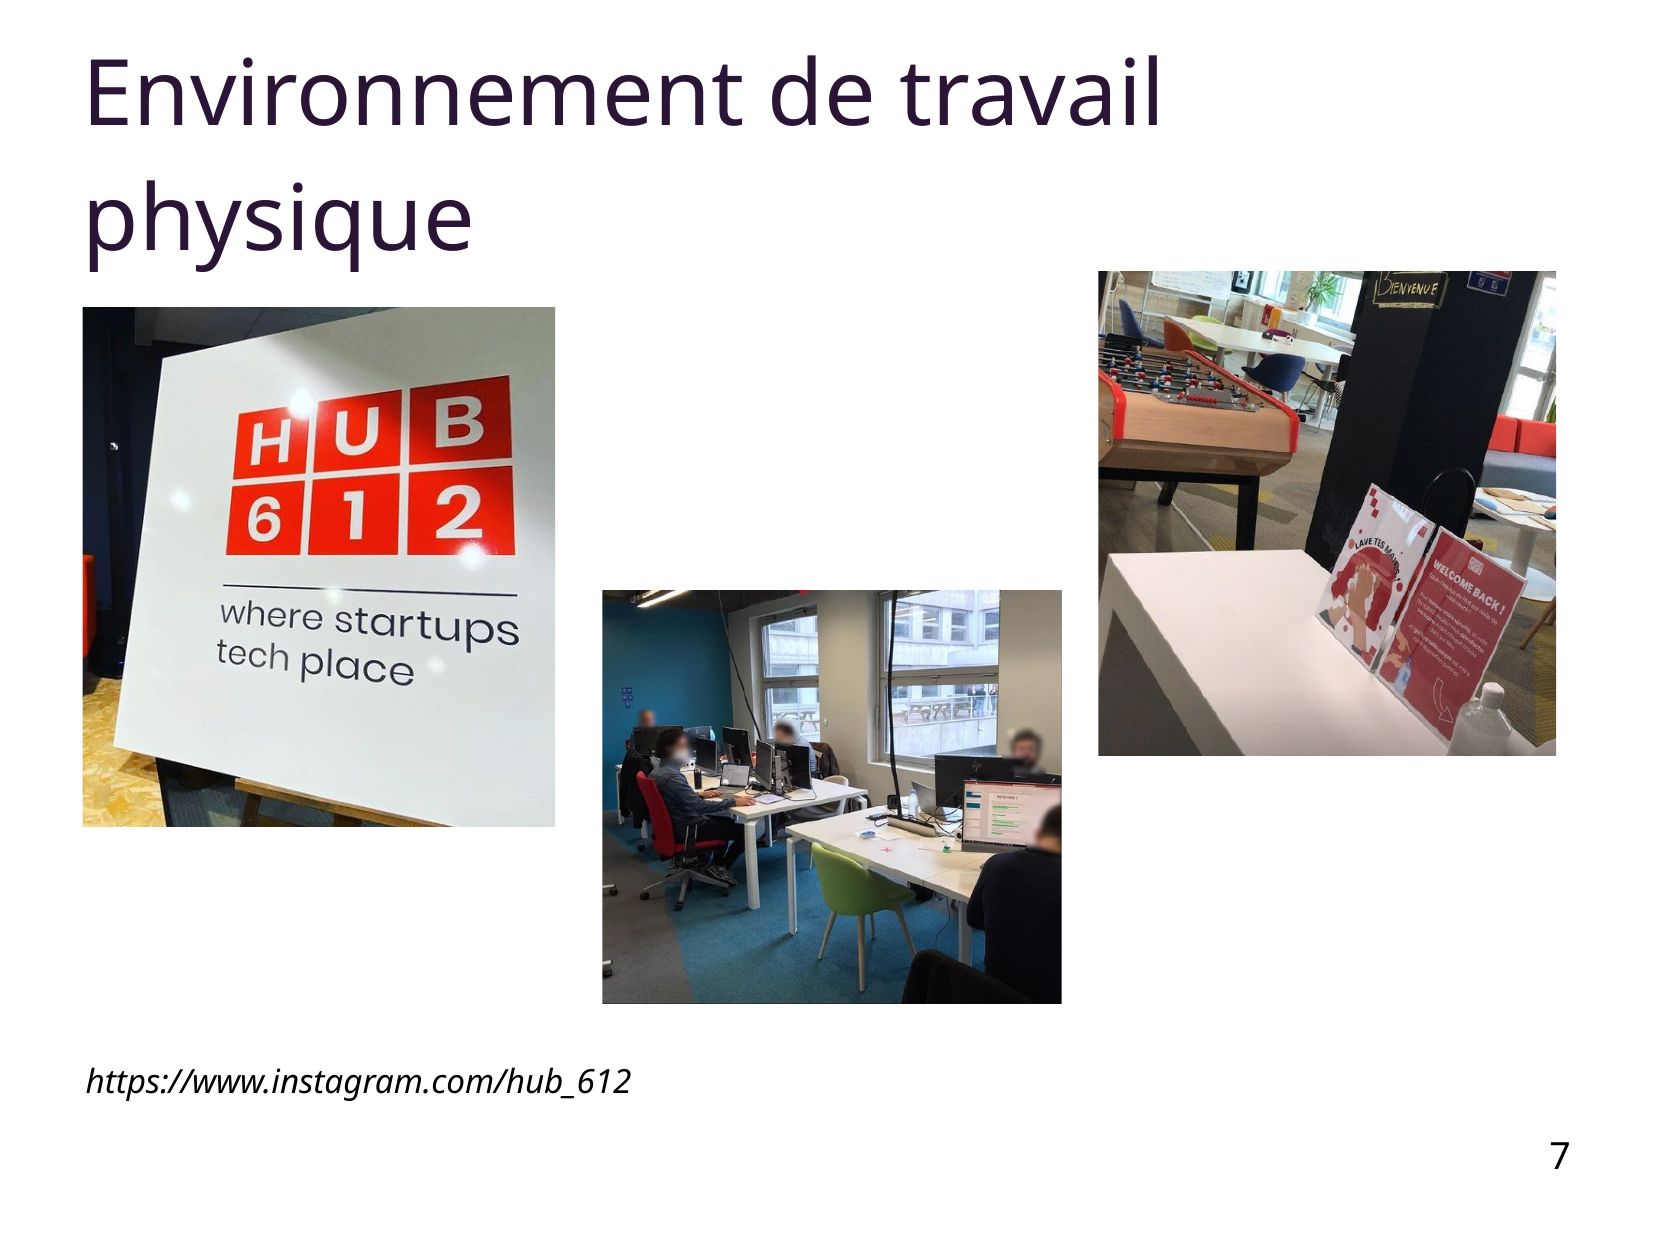

# Environnement de travail physique
https://www.instagram.com/hub_612
7